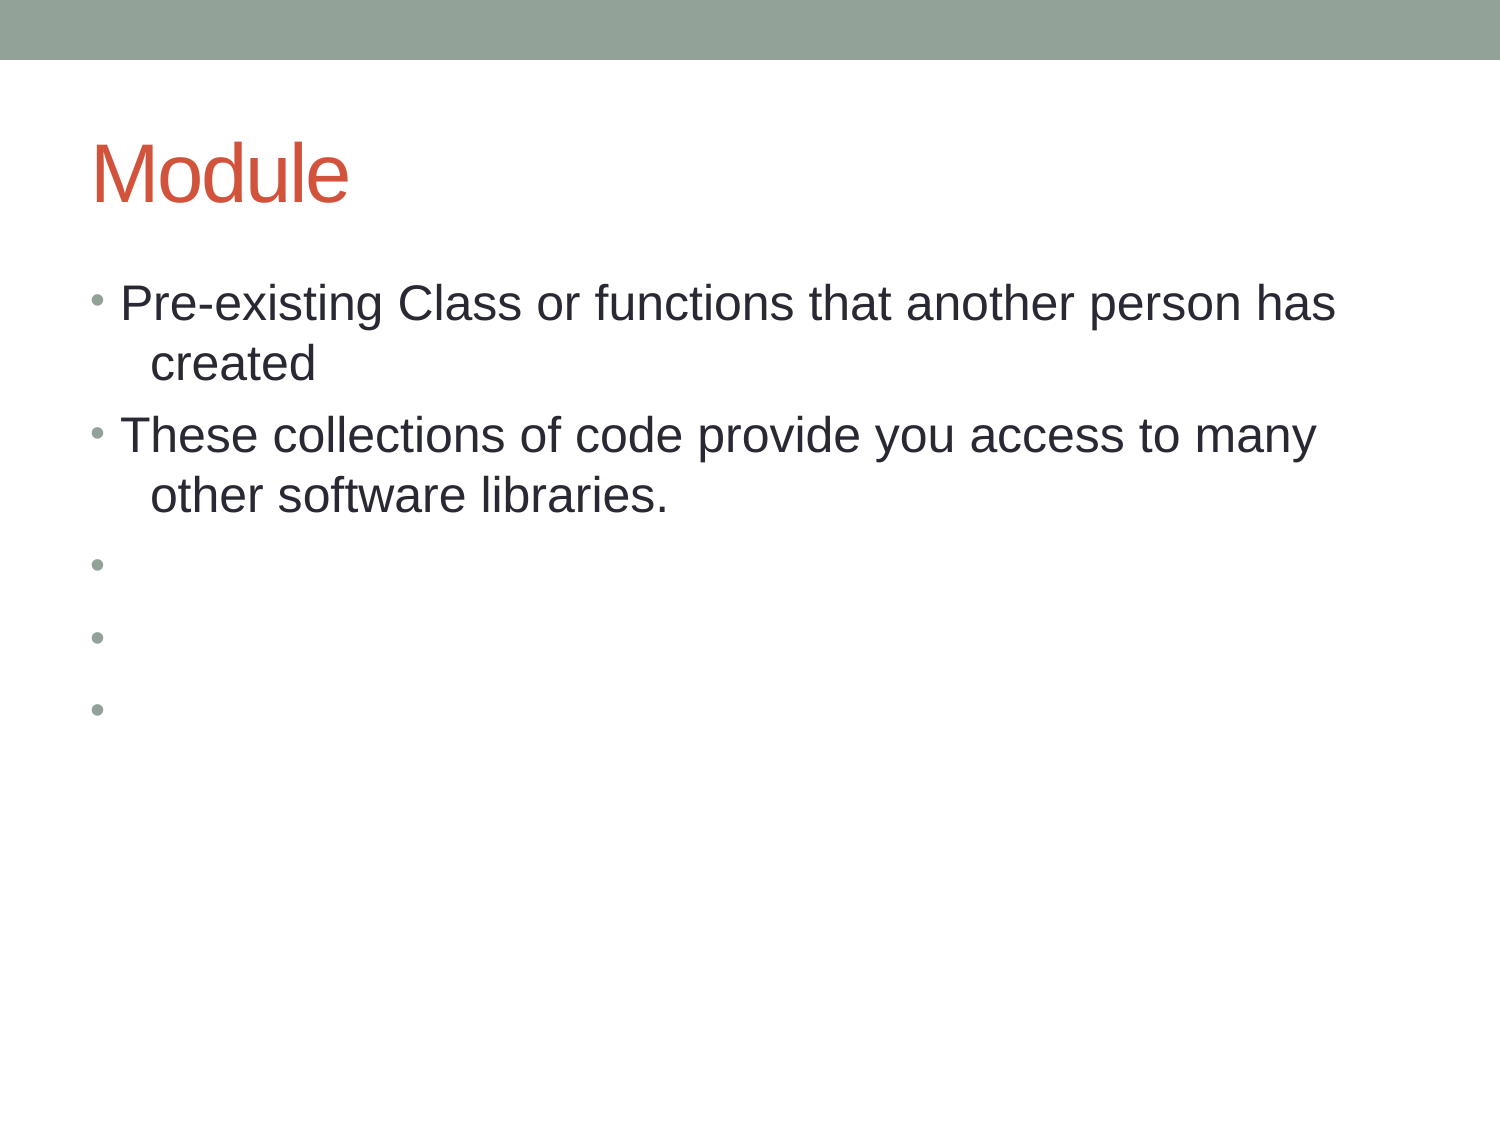

# Module
Pre-existing Class or functions that another person has created
These collections of code provide you access to many other software libraries.